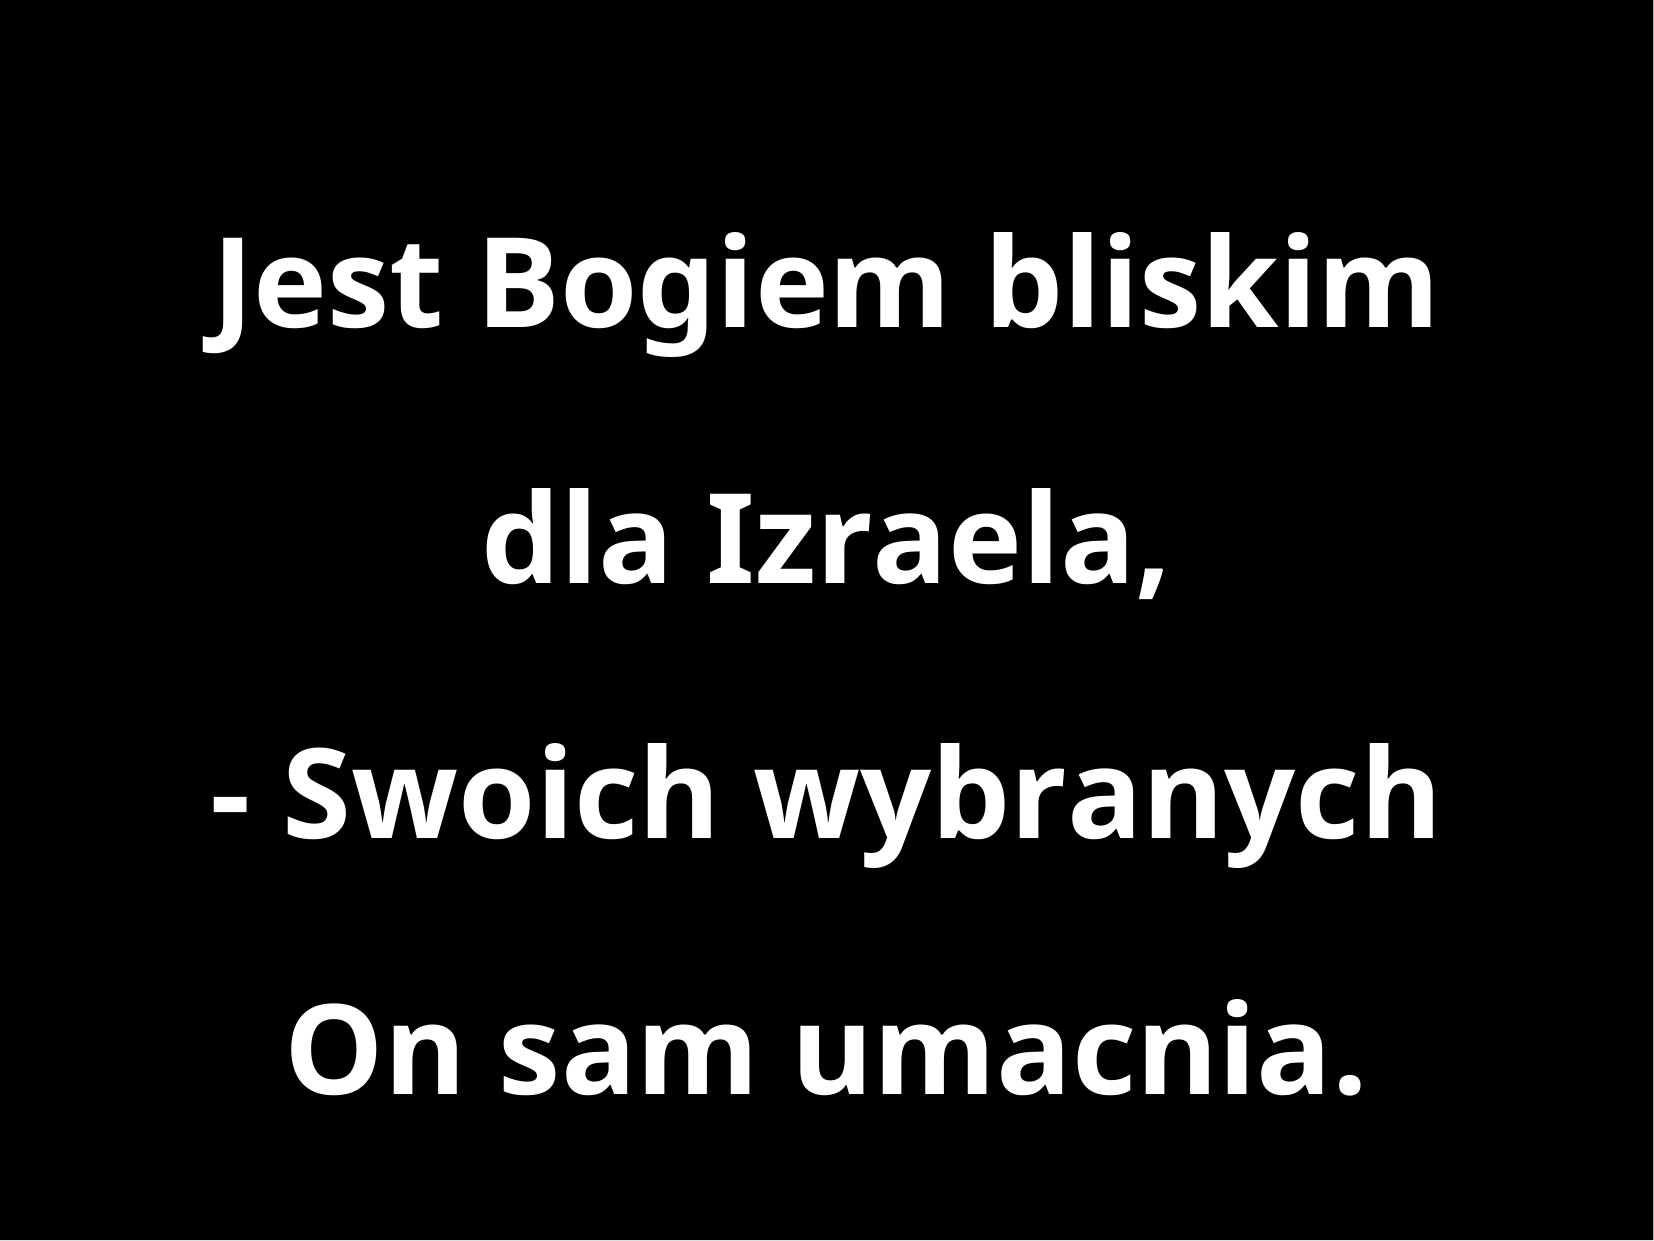

# Jest Bogiem bliskim dla Izraela, - Swoich wybranych On sam umacnia.